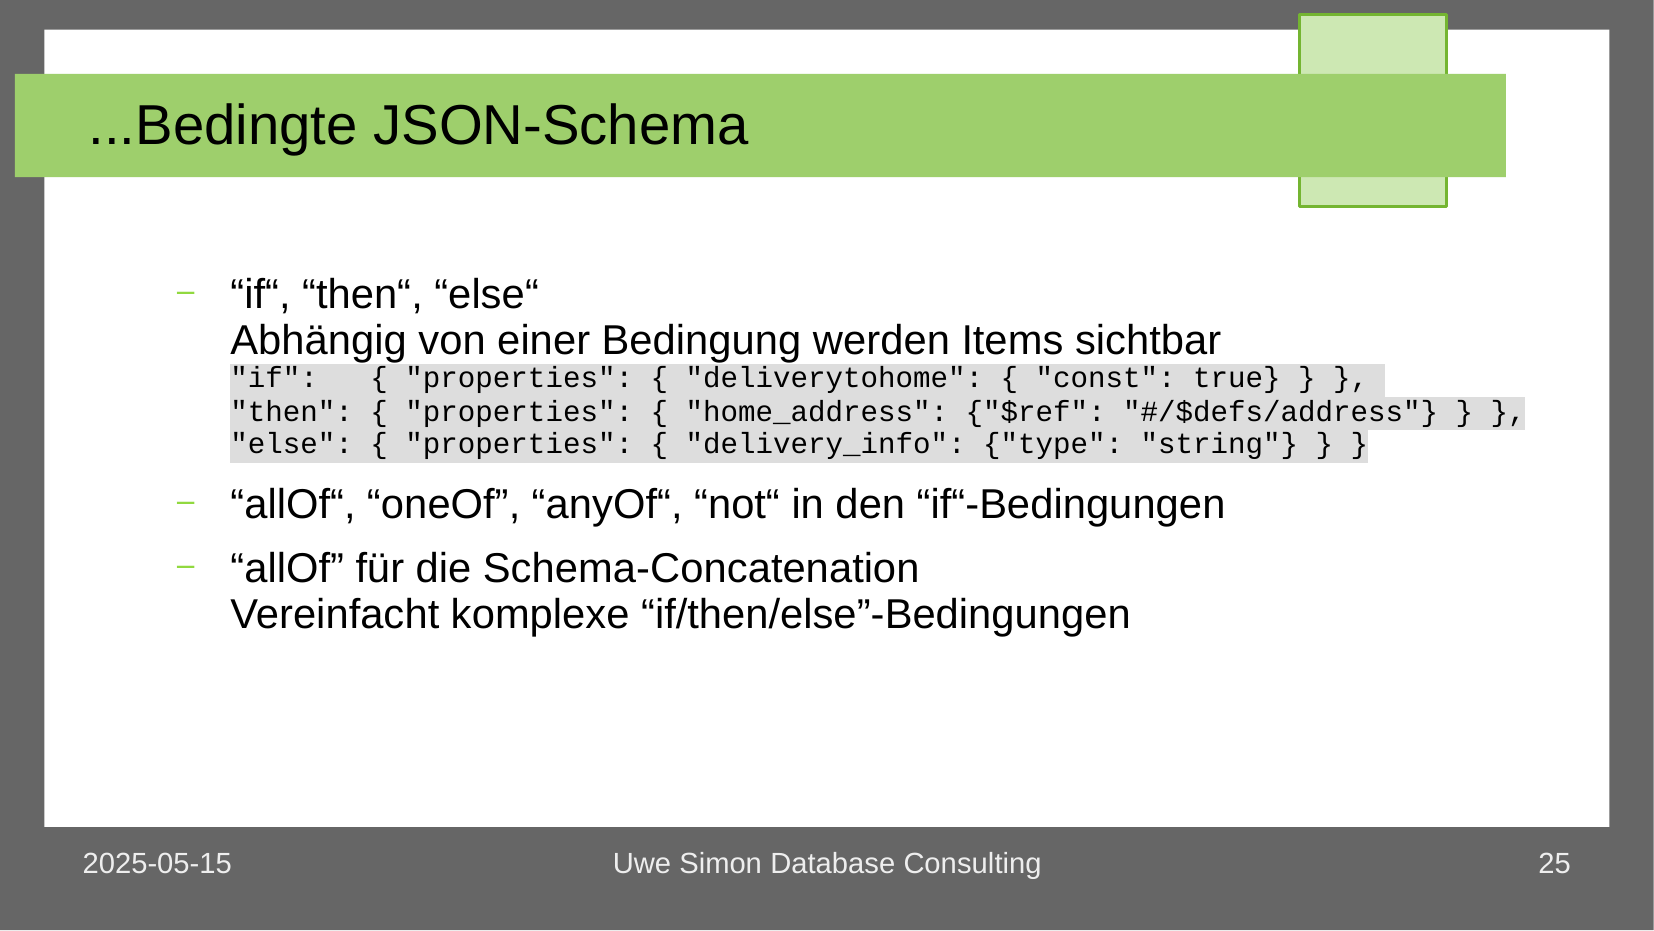

# ...Bedingte JSON-Schema
“if“, “then“, “else“
Abhängig von einer Bedingung werden Items sichtbar
"if": { "properties": { "deliverytohome": { "const": true} } },
"then": { "properties": { "home_address": {"$ref": "#/$defs/address"} } }, "else": { "properties": { "delivery_info": {"type": "string"} } }
“allOf“, “oneOf”, “anyOf“, “not“ in den “if“-Bedingungen
“allOf” für die Schema-Concatenation
Vereinfacht komplexe “if/then/else”-Bedingungen
2024-04-24
Uwe Simon Database Consulting
25